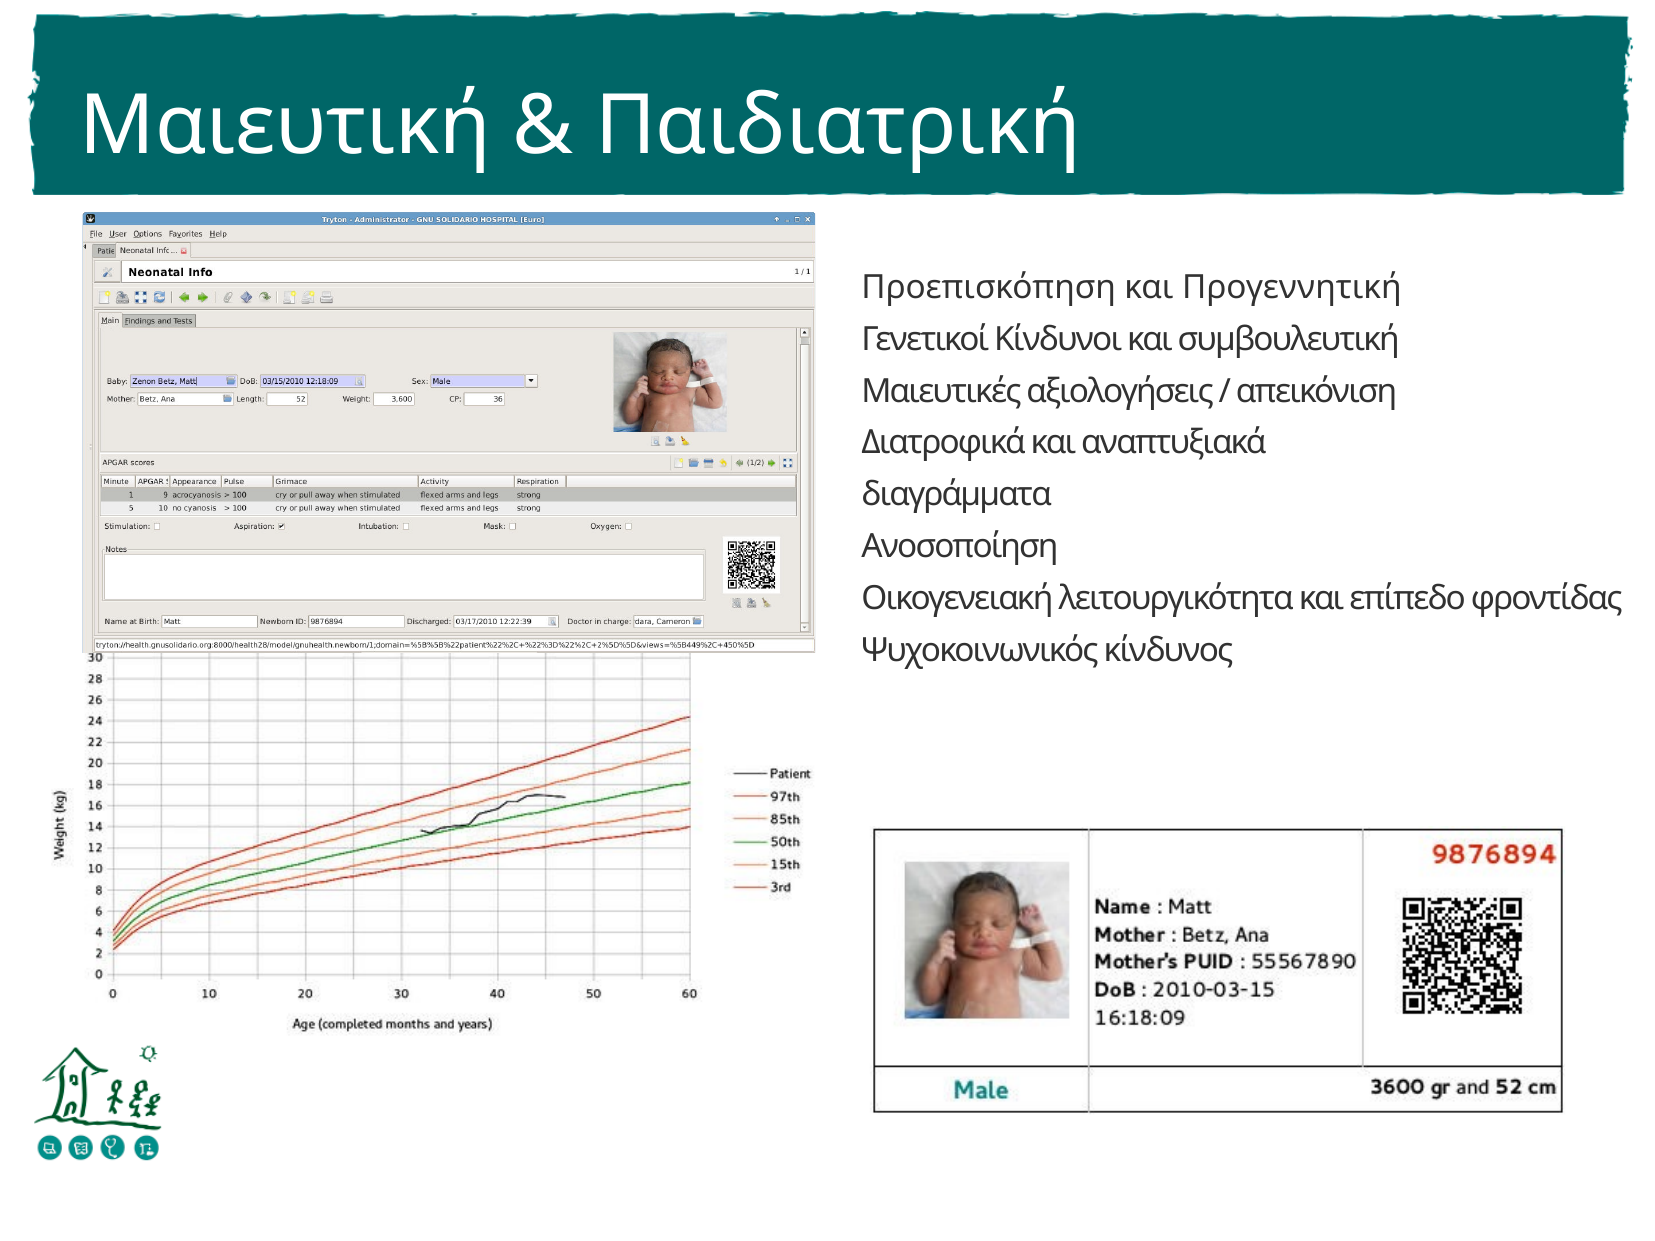

# Μαιευτική & Παιδιατρική
Προεπισκόπηση και Προγεννητική
Γενετικοί Κίνδυνοι και συμβουλευτική
Μαιευτικές αξιολογήσεις / απεικόνιση
Διατροφικά και αναπτυξιακά διαγράμματα
Ανοσοποίηση
Οικογενειακή λειτουργικότητα και επίπεδο φροντίδας Ψυχοκοινωνικός κίνδυνος